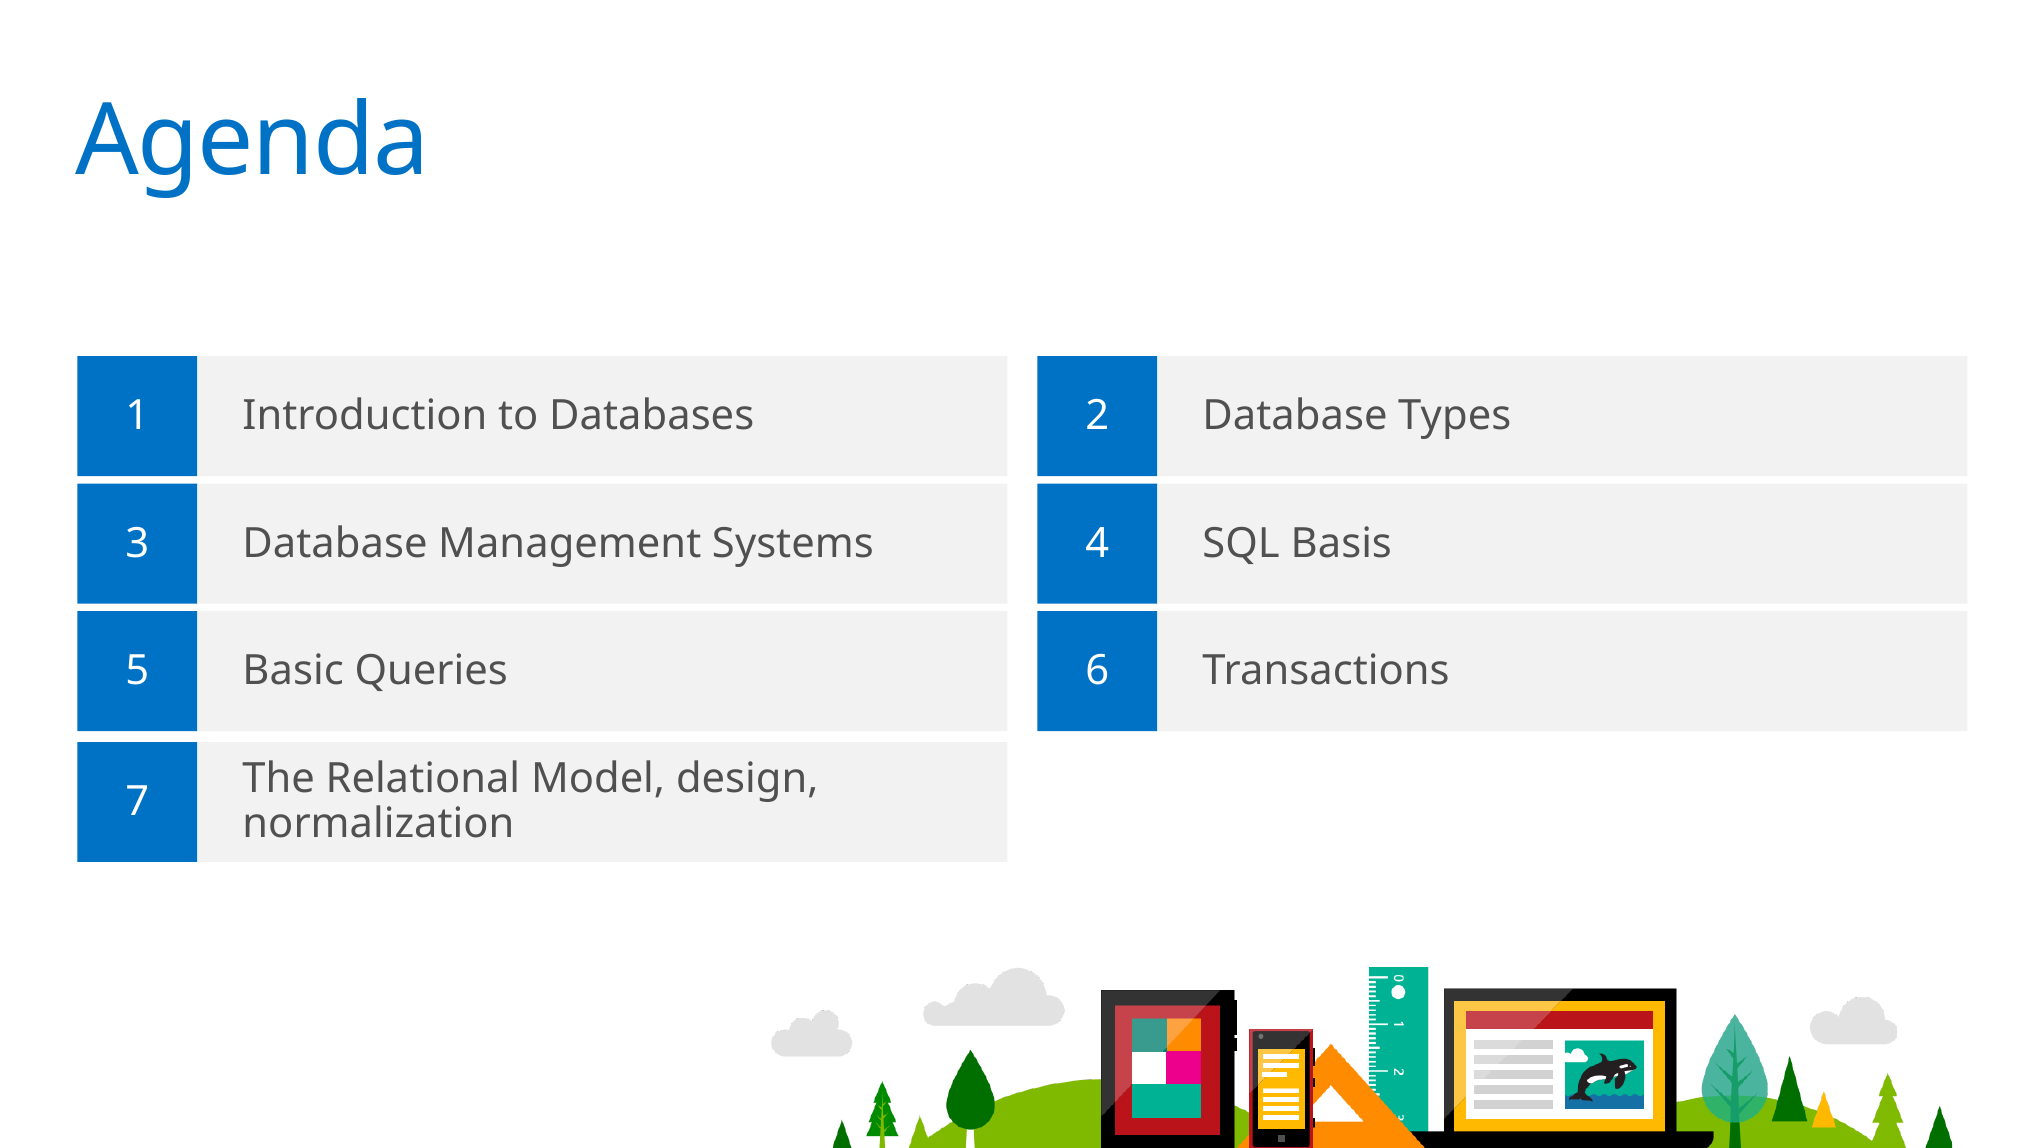

# Agenda
1
Introduction to Databases
2
Database Types
3
Database Management Systems
4
SQL Basis
5
Basic Queries
6
Transactions
7
The Relational Model, design, normalization